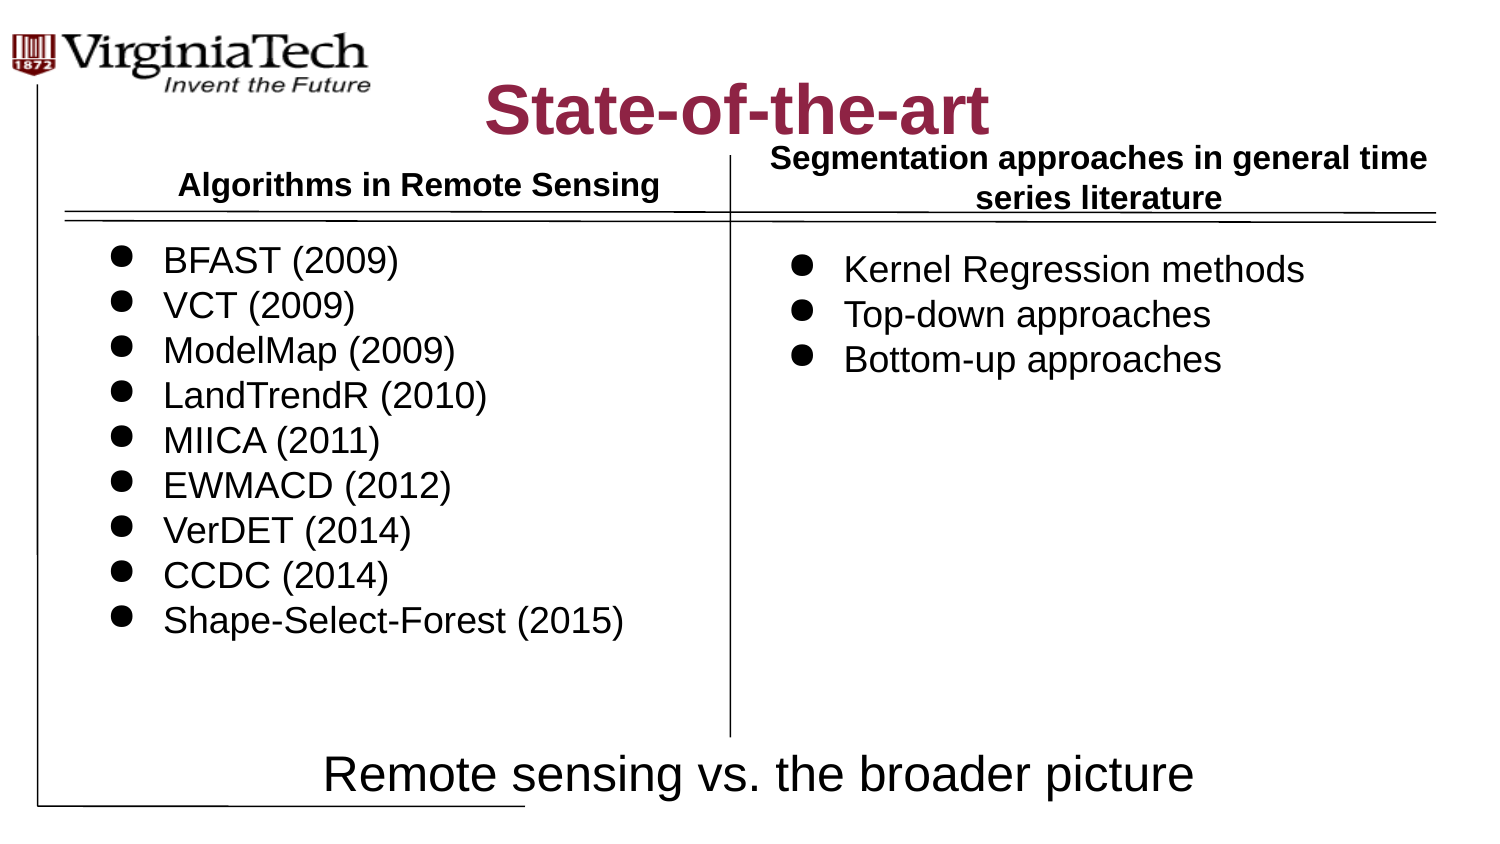

# State-of-the-art
Segmentation approaches in general time series literature
Algorithms in Remote Sensing
BFAST (2009)
VCT (2009)
ModelMap (2009)
LandTrendR (2010)
MIICA (2011)
EWMACD (2012)
VerDET (2014)
CCDC (2014)
Shape-Select-Forest (2015)
Kernel Regression methods
Top-down approaches
Bottom-up approaches
Remote sensing vs. the broader picture